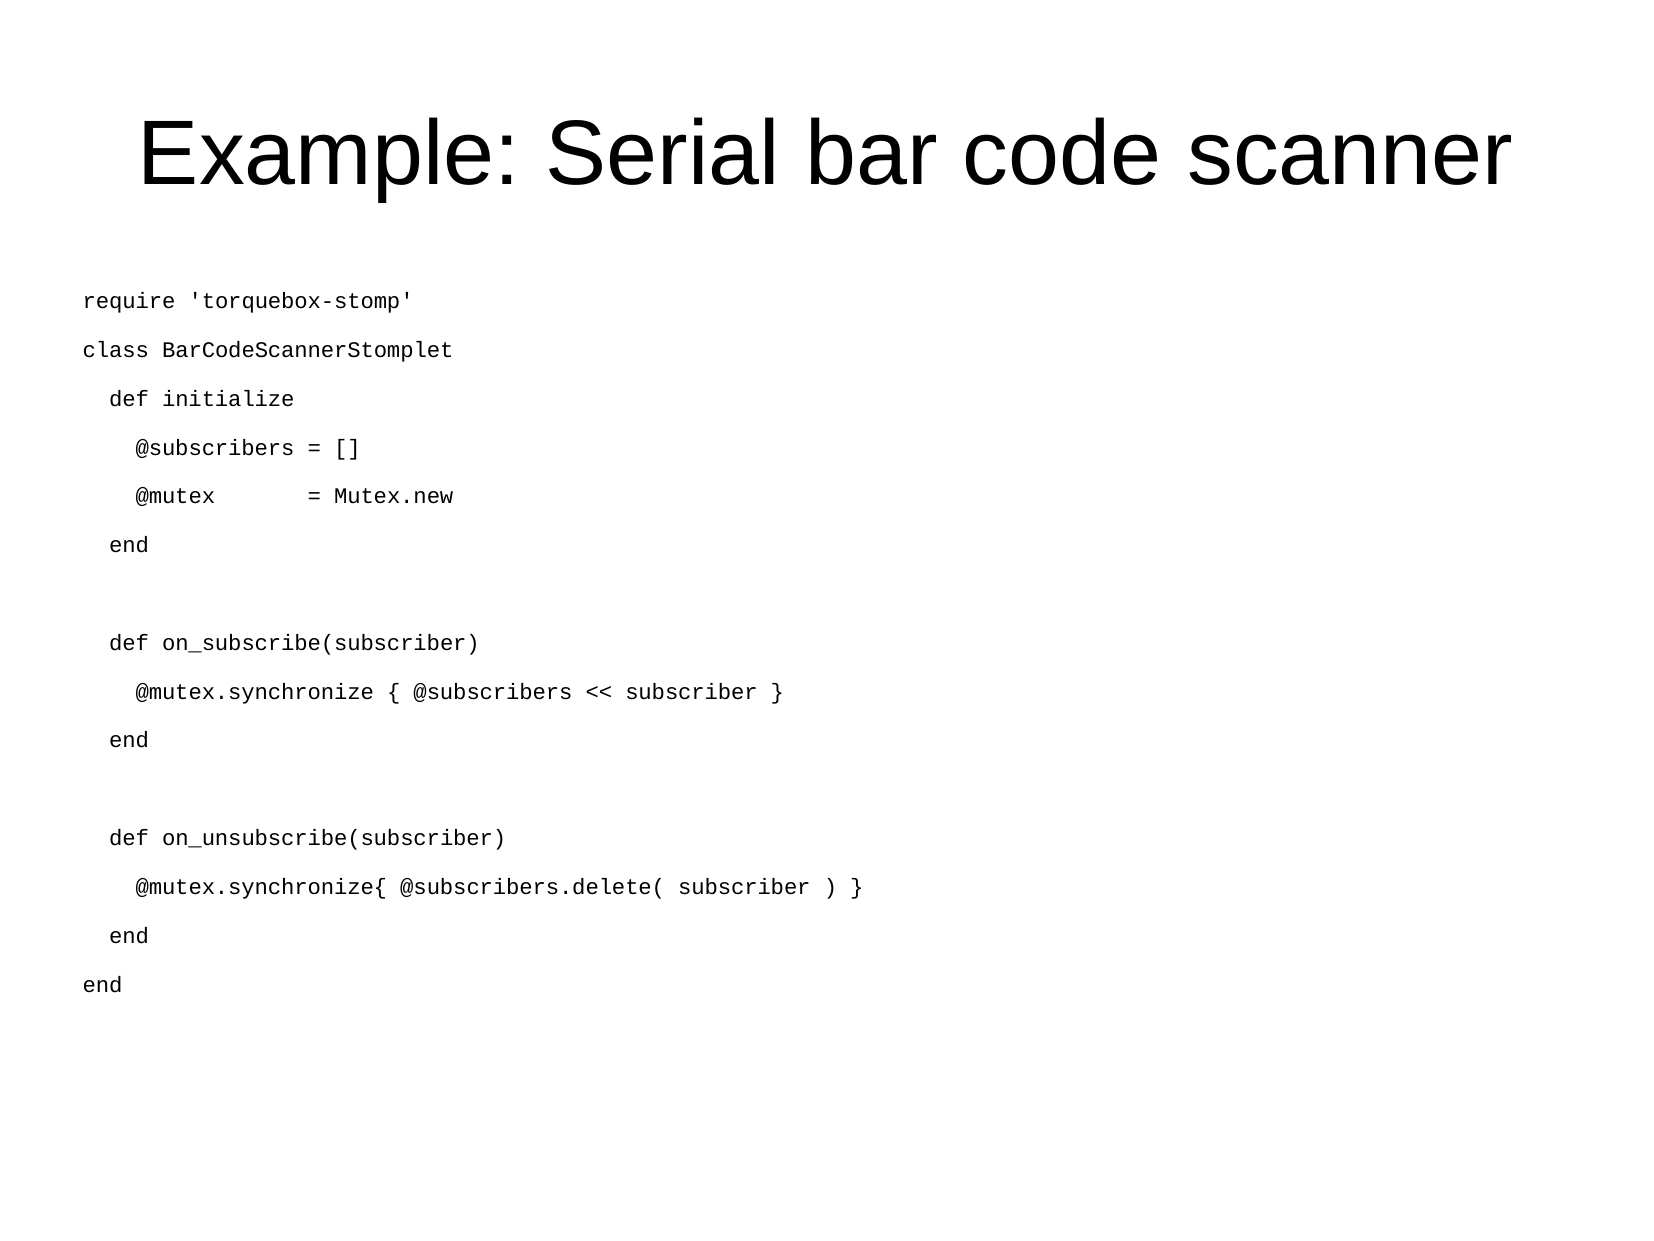

# Example: Serial bar code scanner
require 'torquebox-stomp'
class BarCodeScannerStomplet
 def initialize
 @subscribers = []
 @mutex = Mutex.new
 end
 def on_subscribe(subscriber)
 @mutex.synchronize { @subscribers << subscriber }
 end
 def on_unsubscribe(subscriber)
 @mutex.synchronize{ @subscribers.delete( subscriber ) }
 end
end